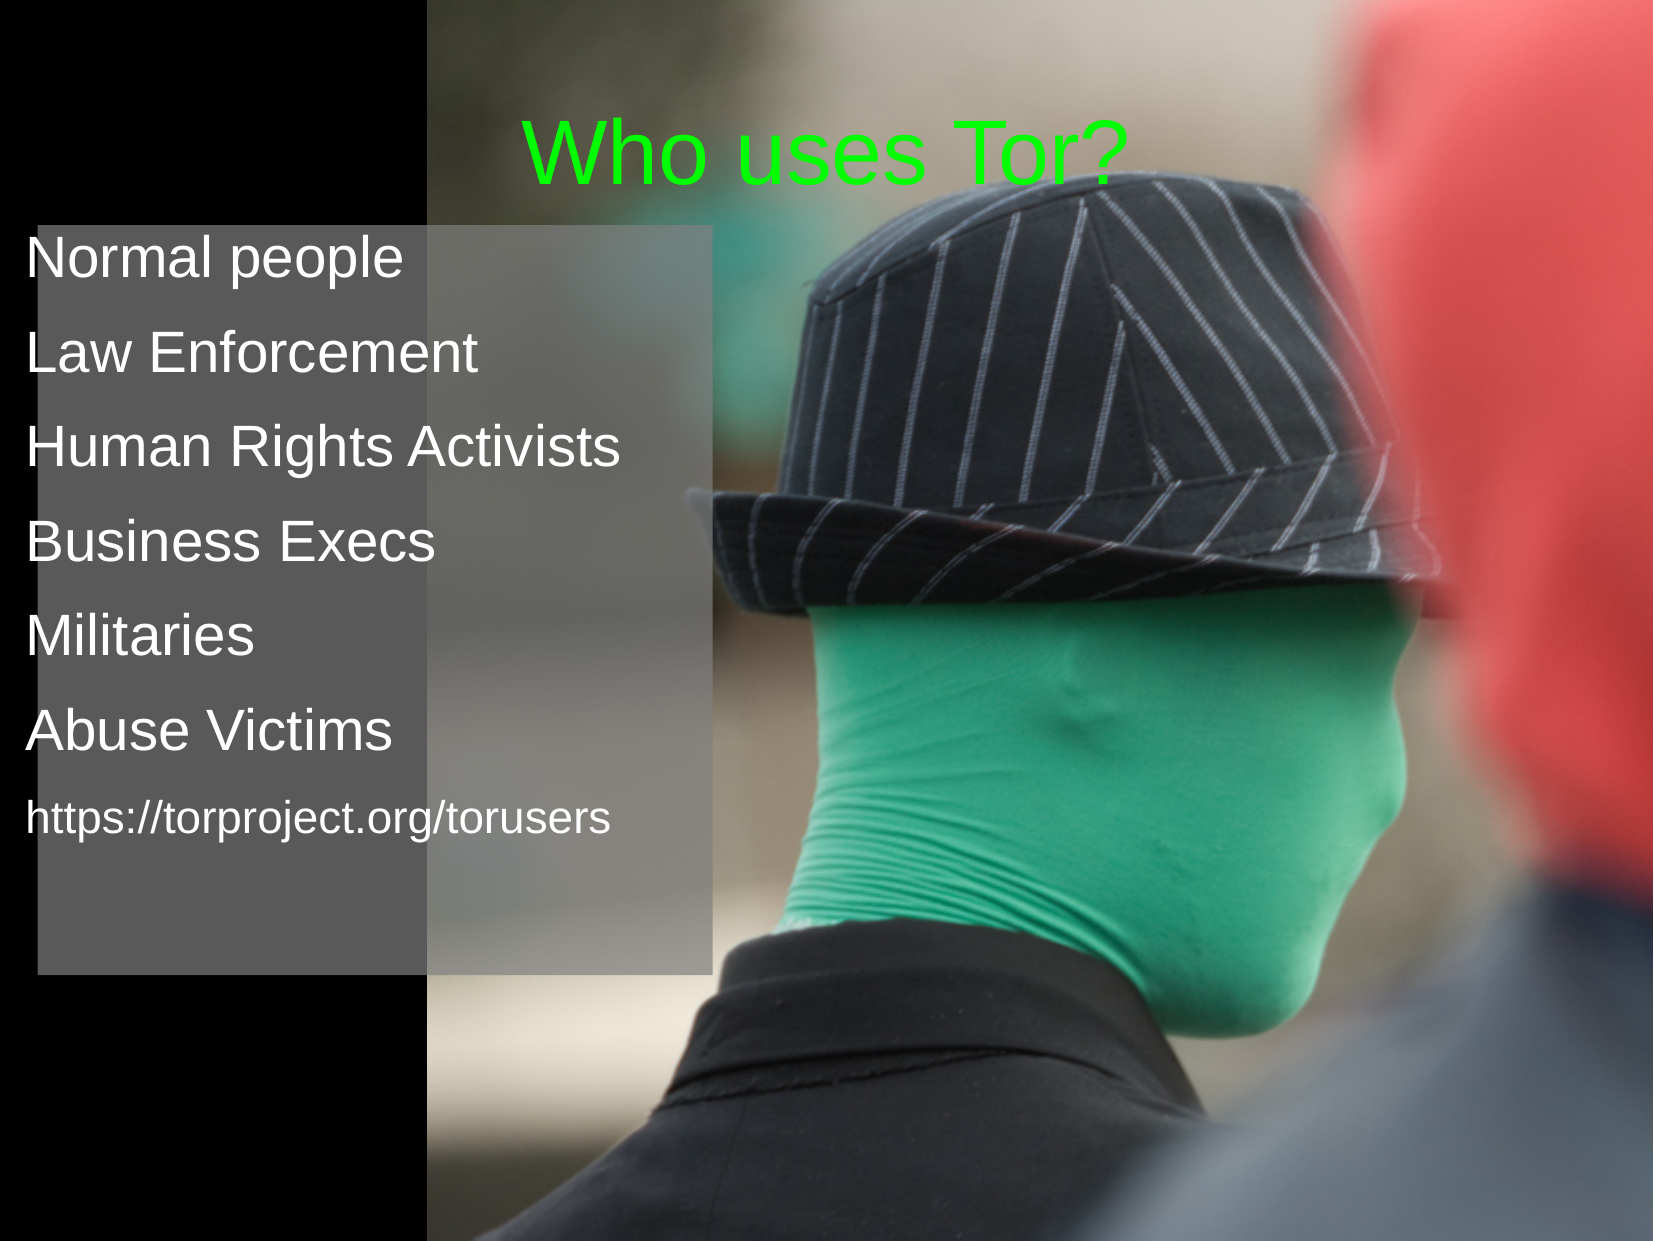

# Who uses Tor?
Normal people
Law Enforcement
Human Rights Activists
Business Execs
Militaries
Abuse Victims
https://torproject.org/torusers